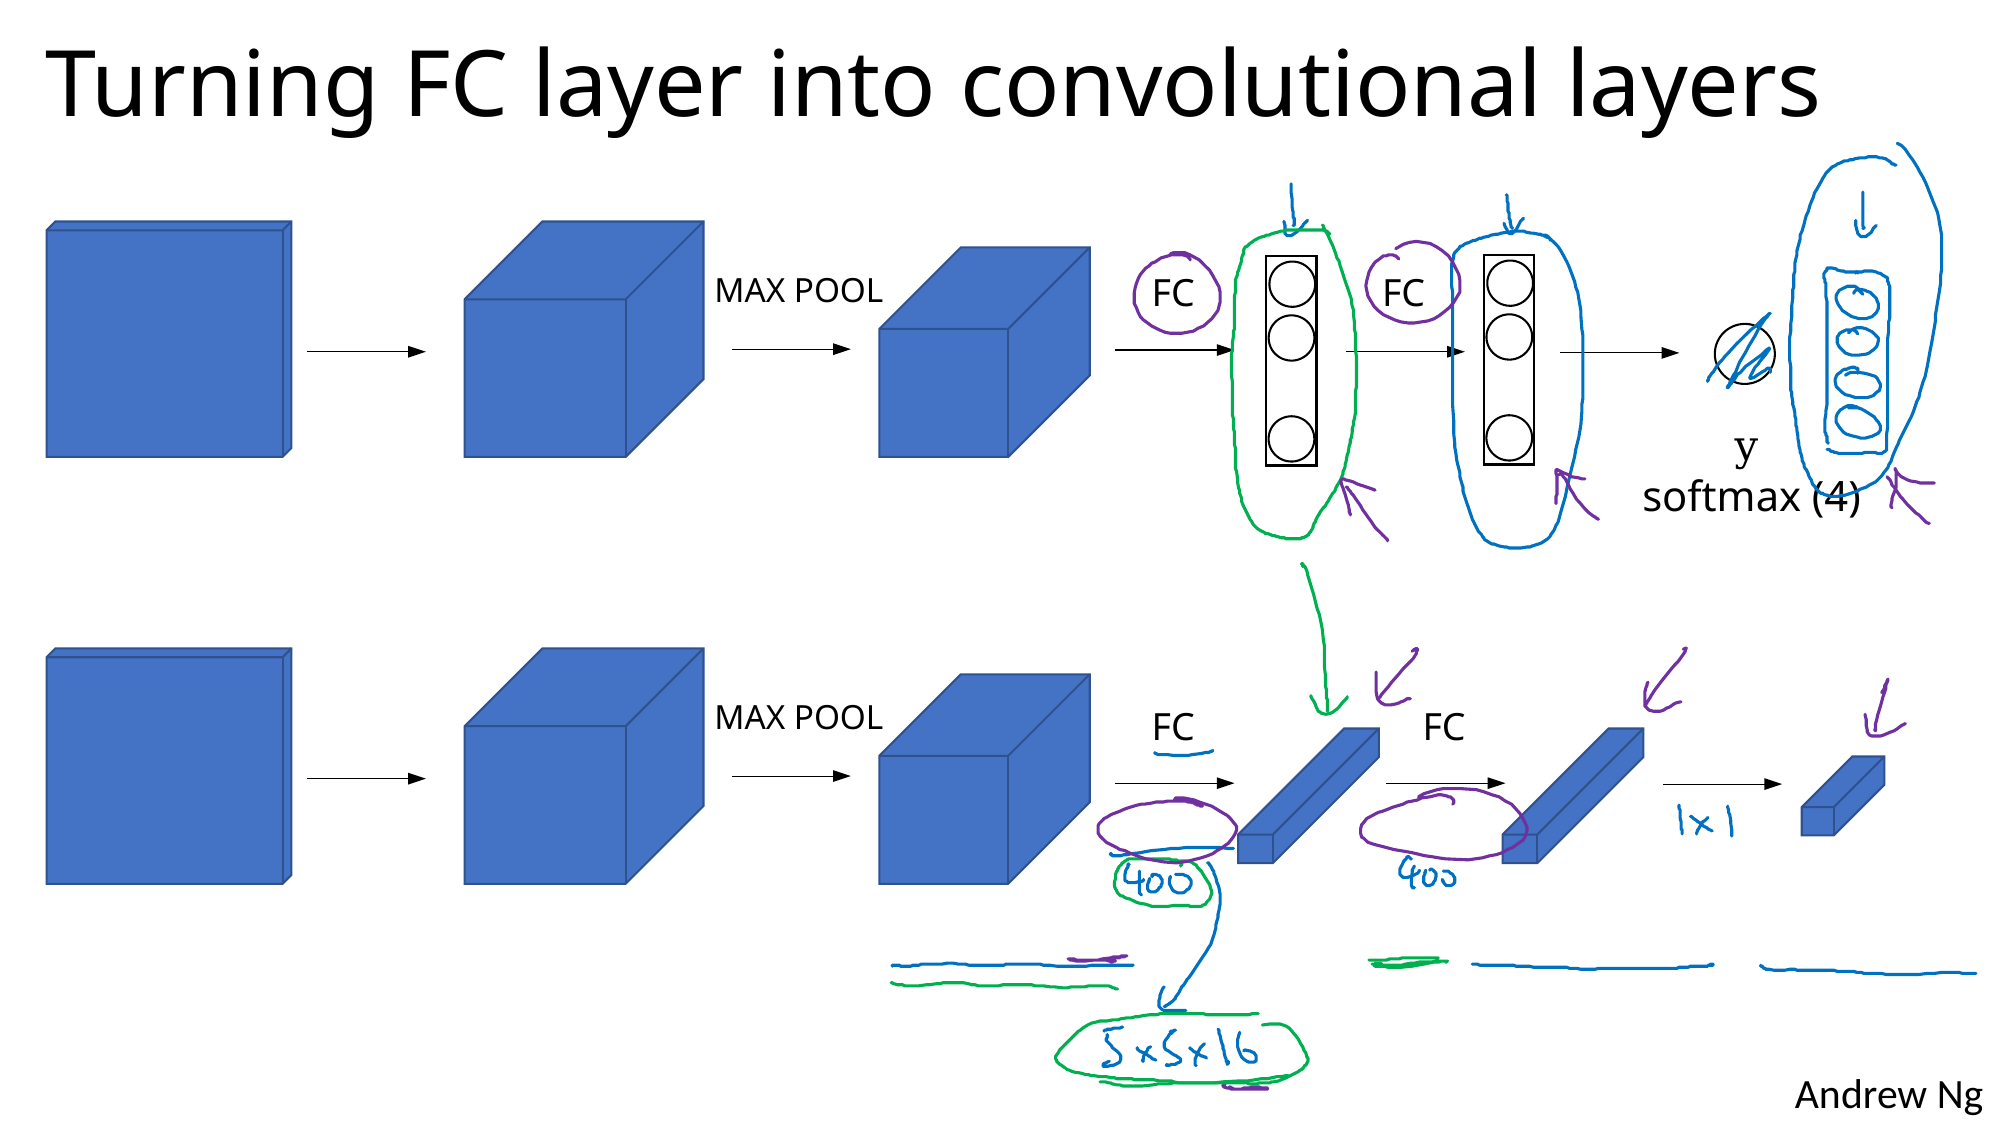

# Turning FC layer into convolutional layers
MAX POOL
FC
FC
y
 softmax (4)
MAX POOL
FC
FC